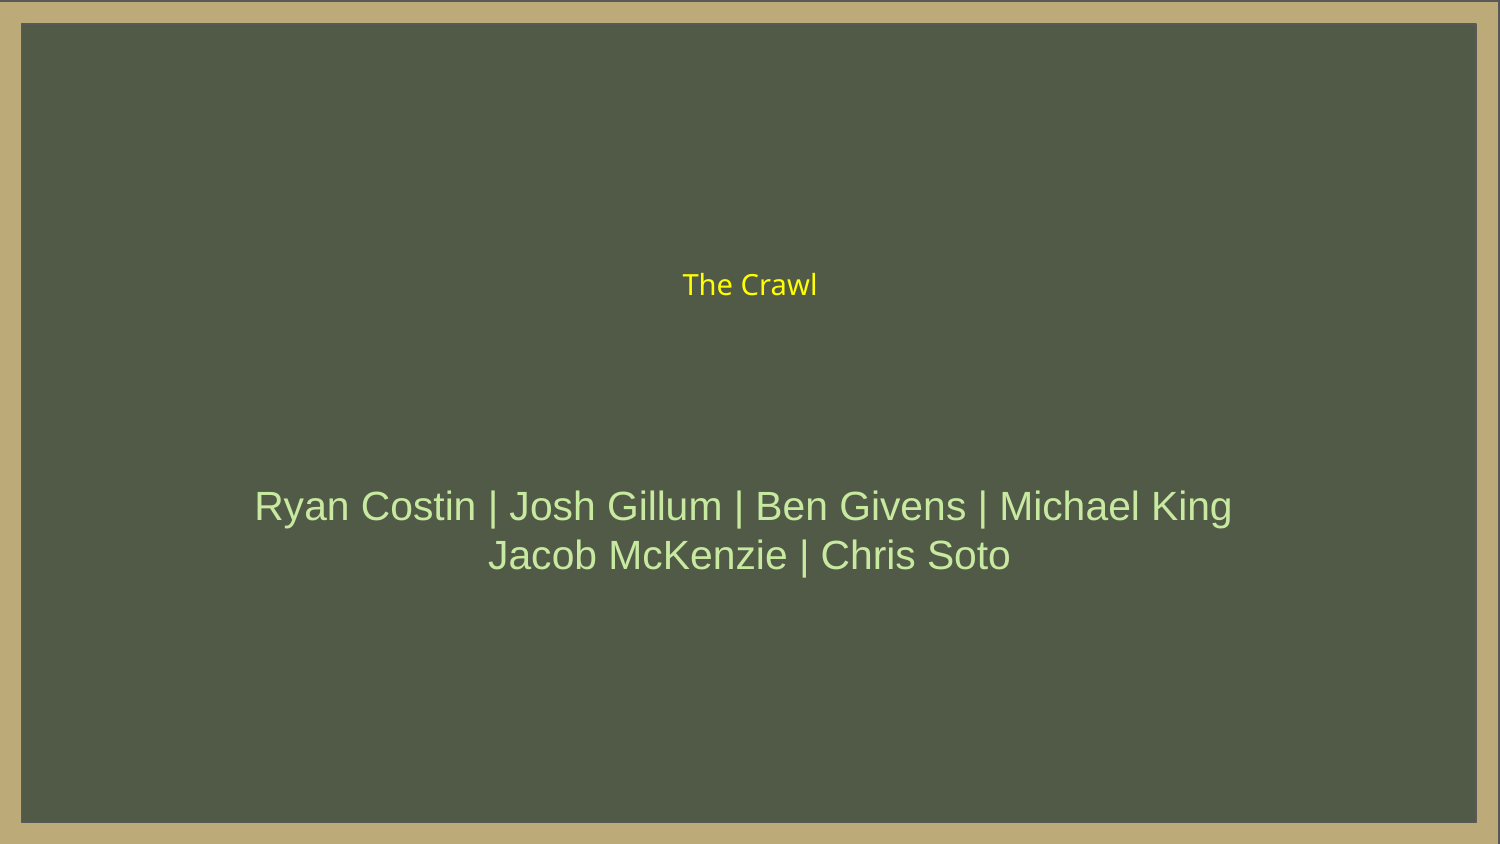

The Crawl
# Ryan Costin | Josh Gillum | Ben Givens | Michael King
Jacob McKenzie | Chris Soto